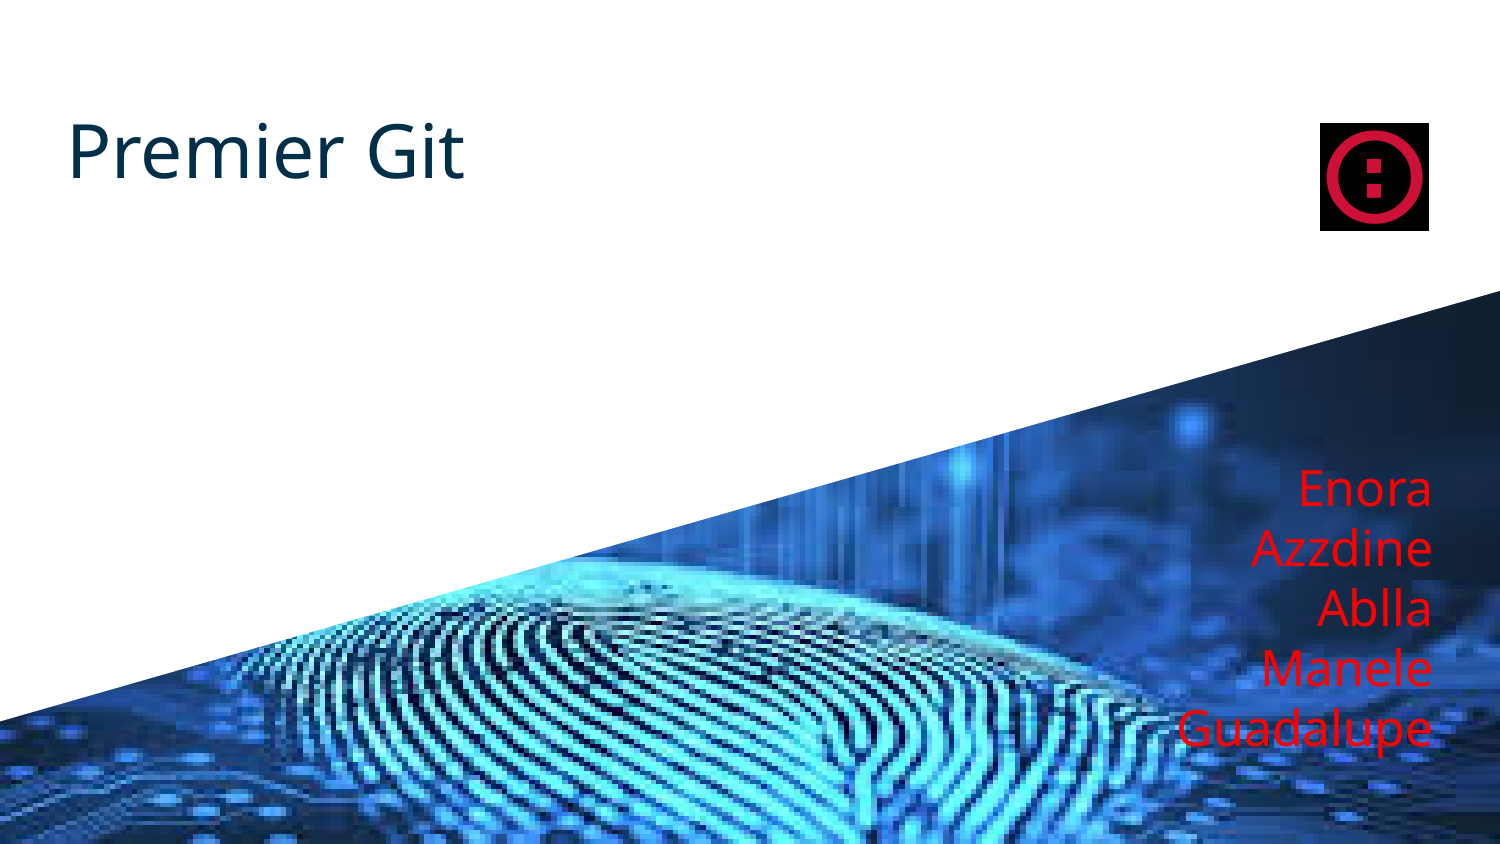

# Premier Git
Enora
Azzdine
Ablla
Manele
Guadalupe